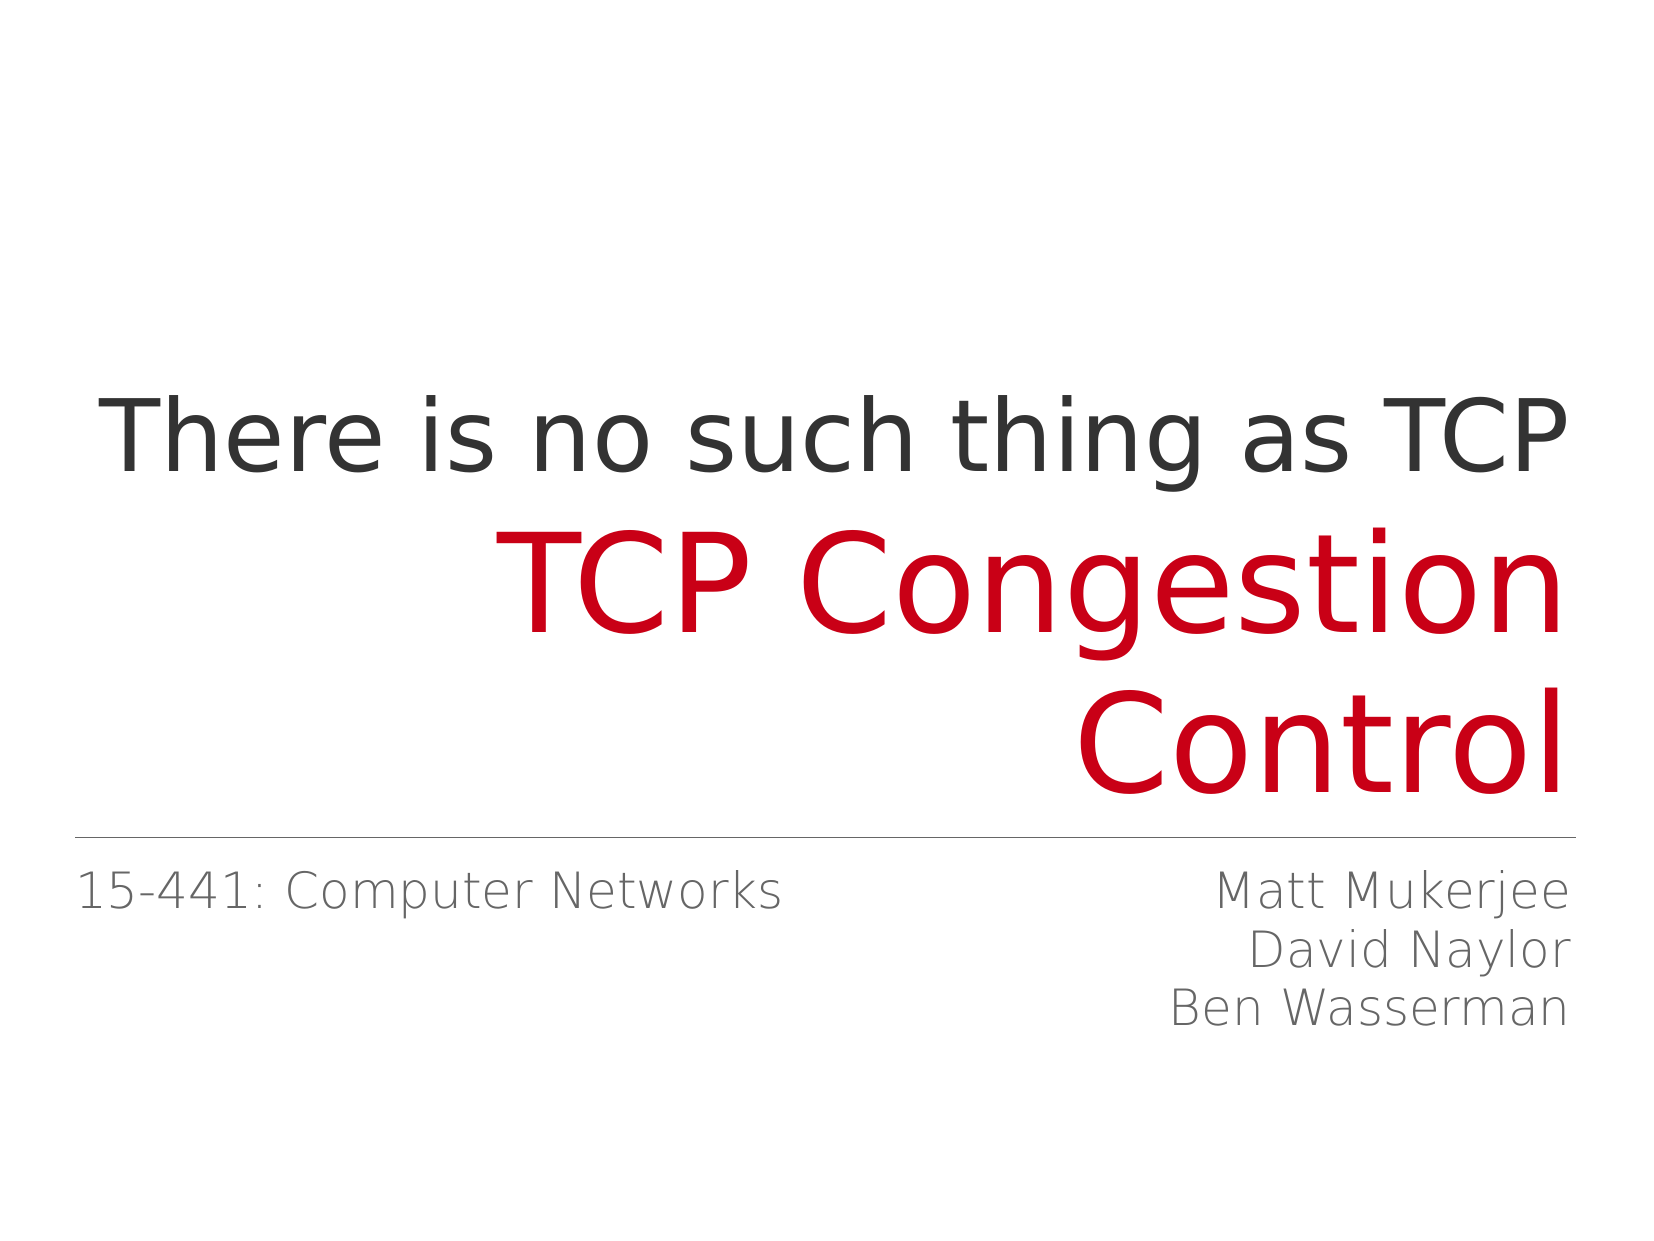

# There is no such thing as TCP TCP Congestion Control
15-441: Computer Networks
Matt Mukerjee
David Naylor
Ben Wasserman